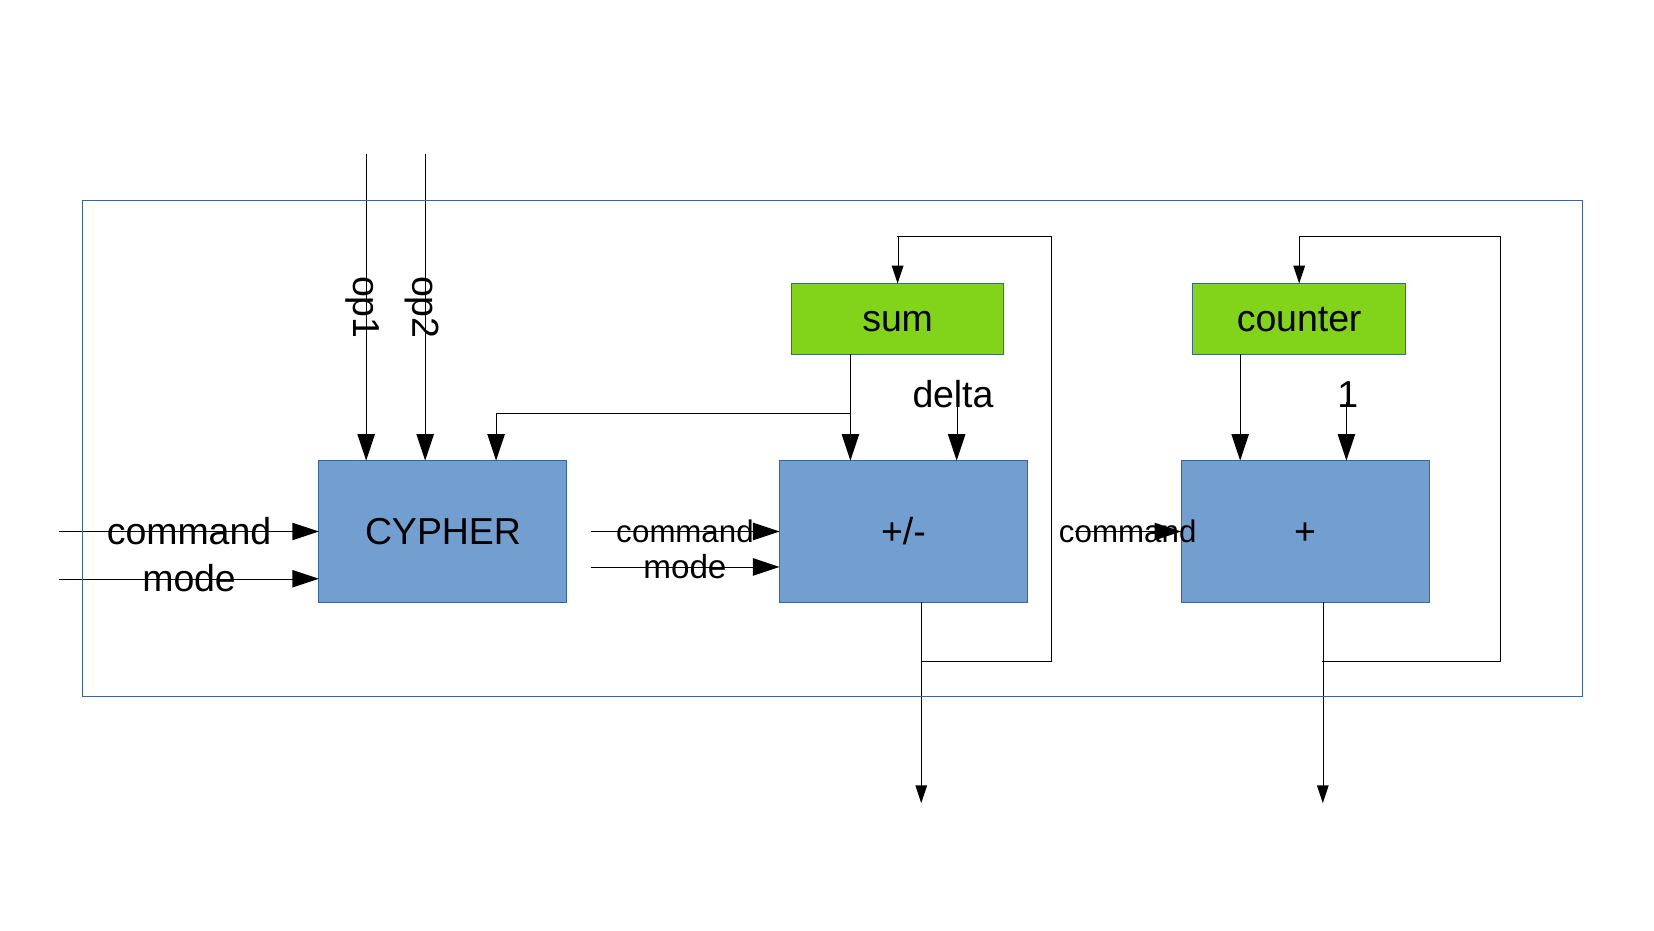

op1
op2
sum
counter
delta
1
CYPHER
+/-
+
command
command
command
mode
mode